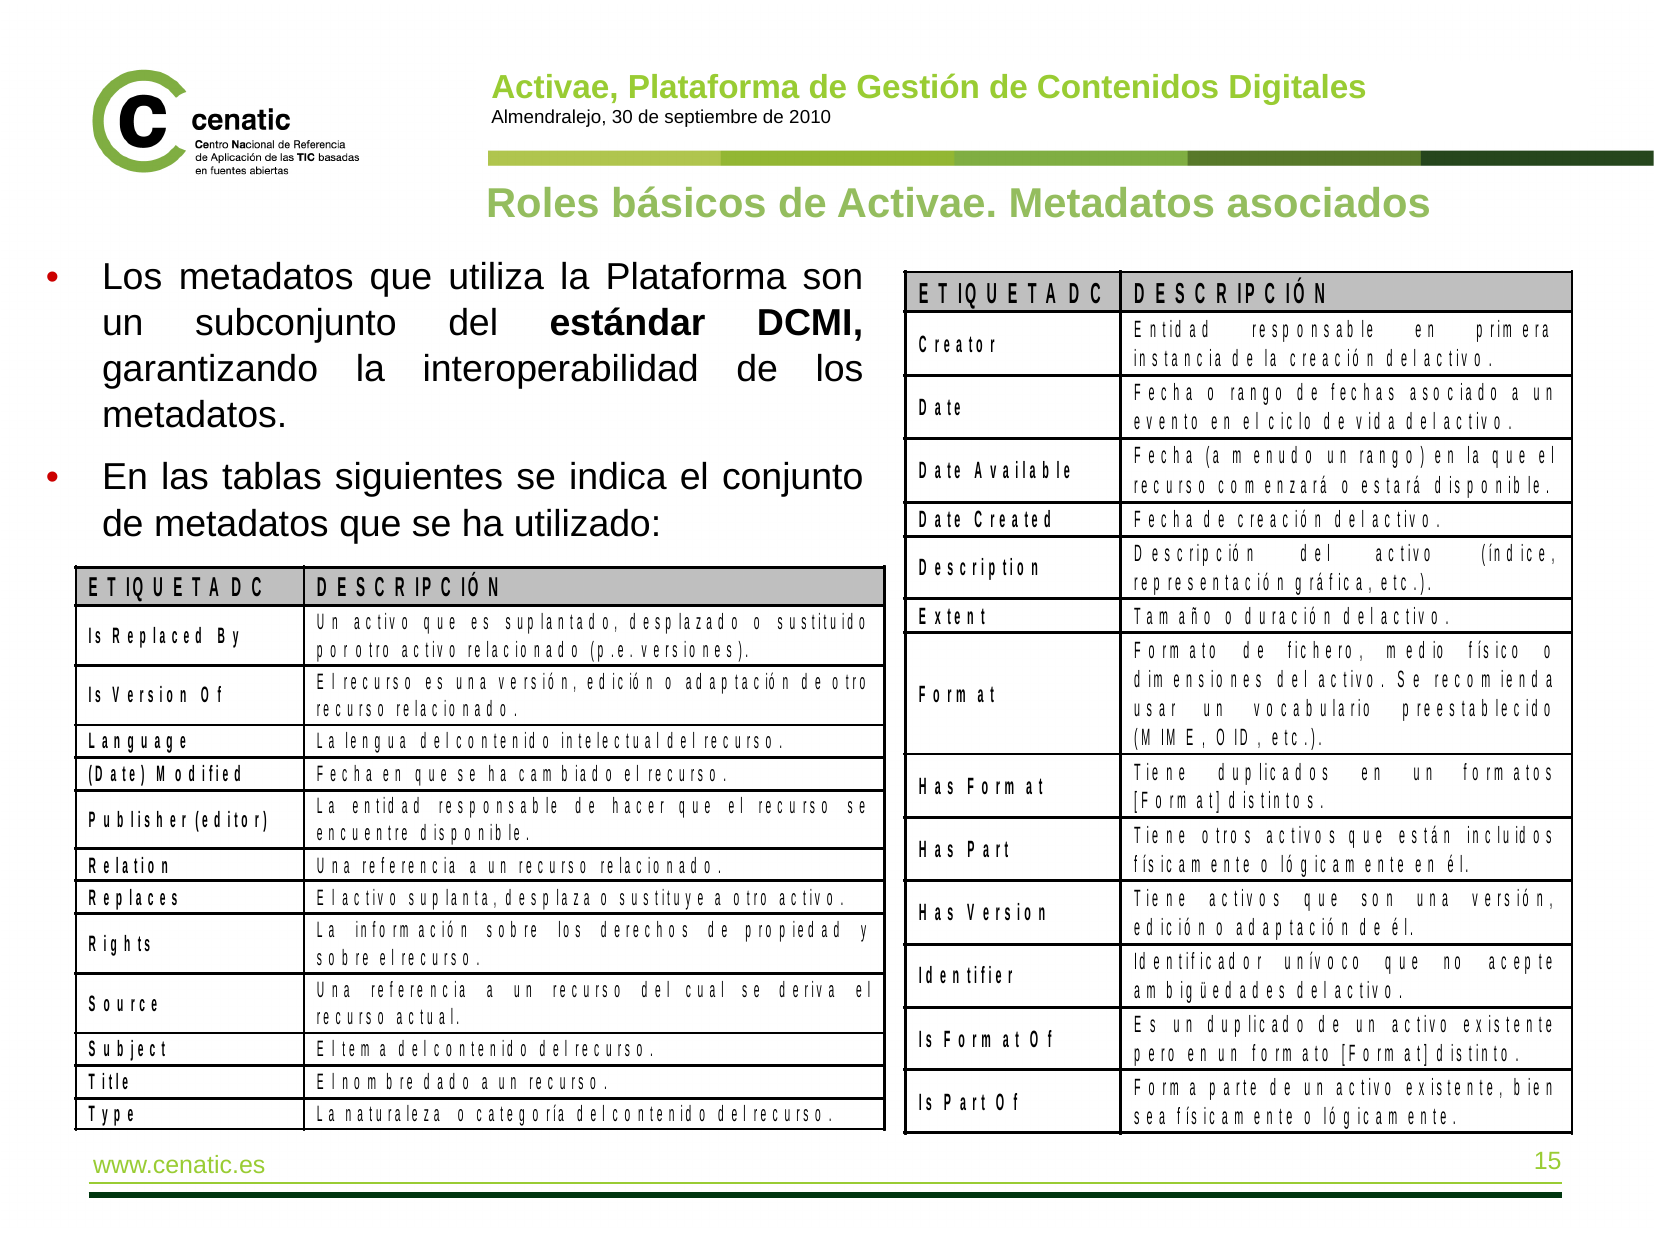

# Roles básicos de Activae. Metadatos asociados
Los metadatos que utiliza la Plataforma son un subconjunto del estándar DCMI, garantizando la interoperabilidad de los metadatos.
En las tablas siguientes se indica el conjunto de metadatos que se ha utilizado:
15
www.cenatic.es